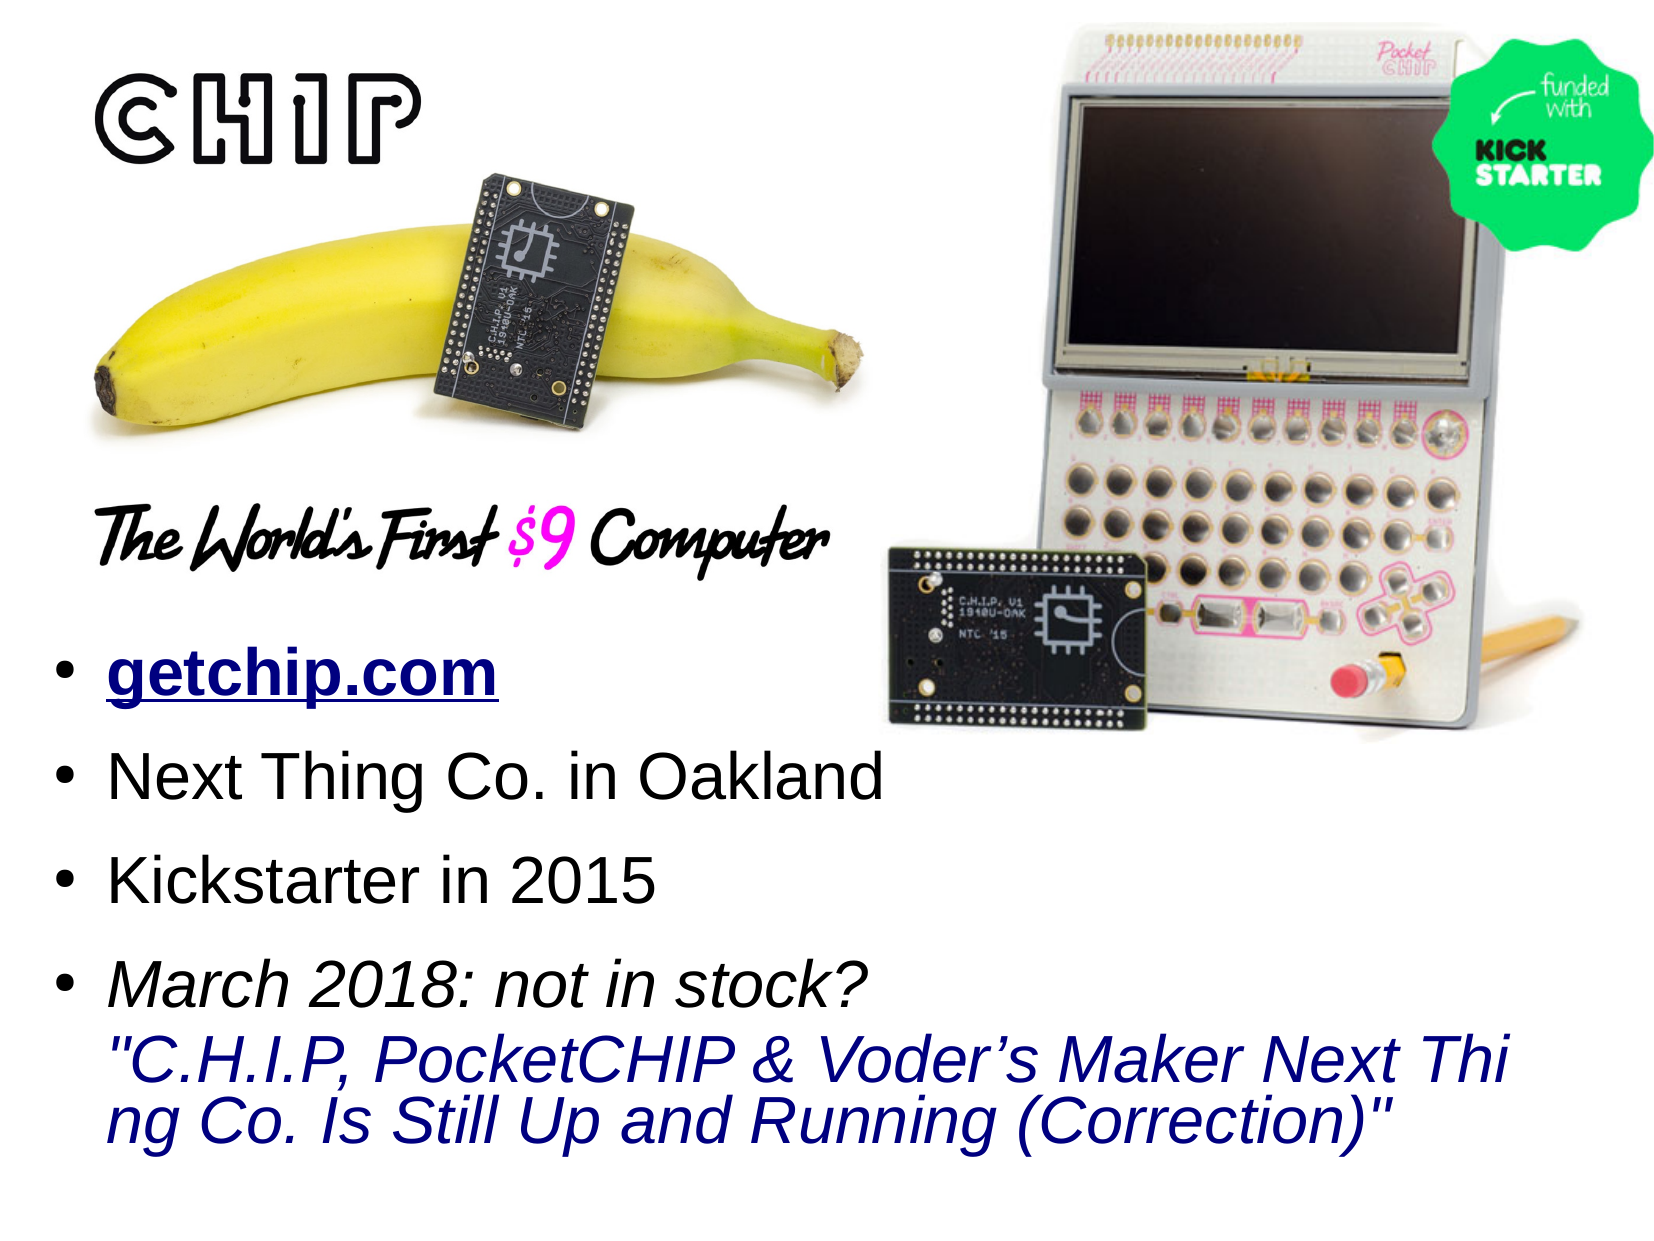

# getchip.com
Next Thing Co. in Oakland
Kickstarter in 2015
March 2018: not in stock?"C.H.I.P, PocketCHIP & Voder’s Maker Next Thing Co. Is Still Up and Running (Correction)"